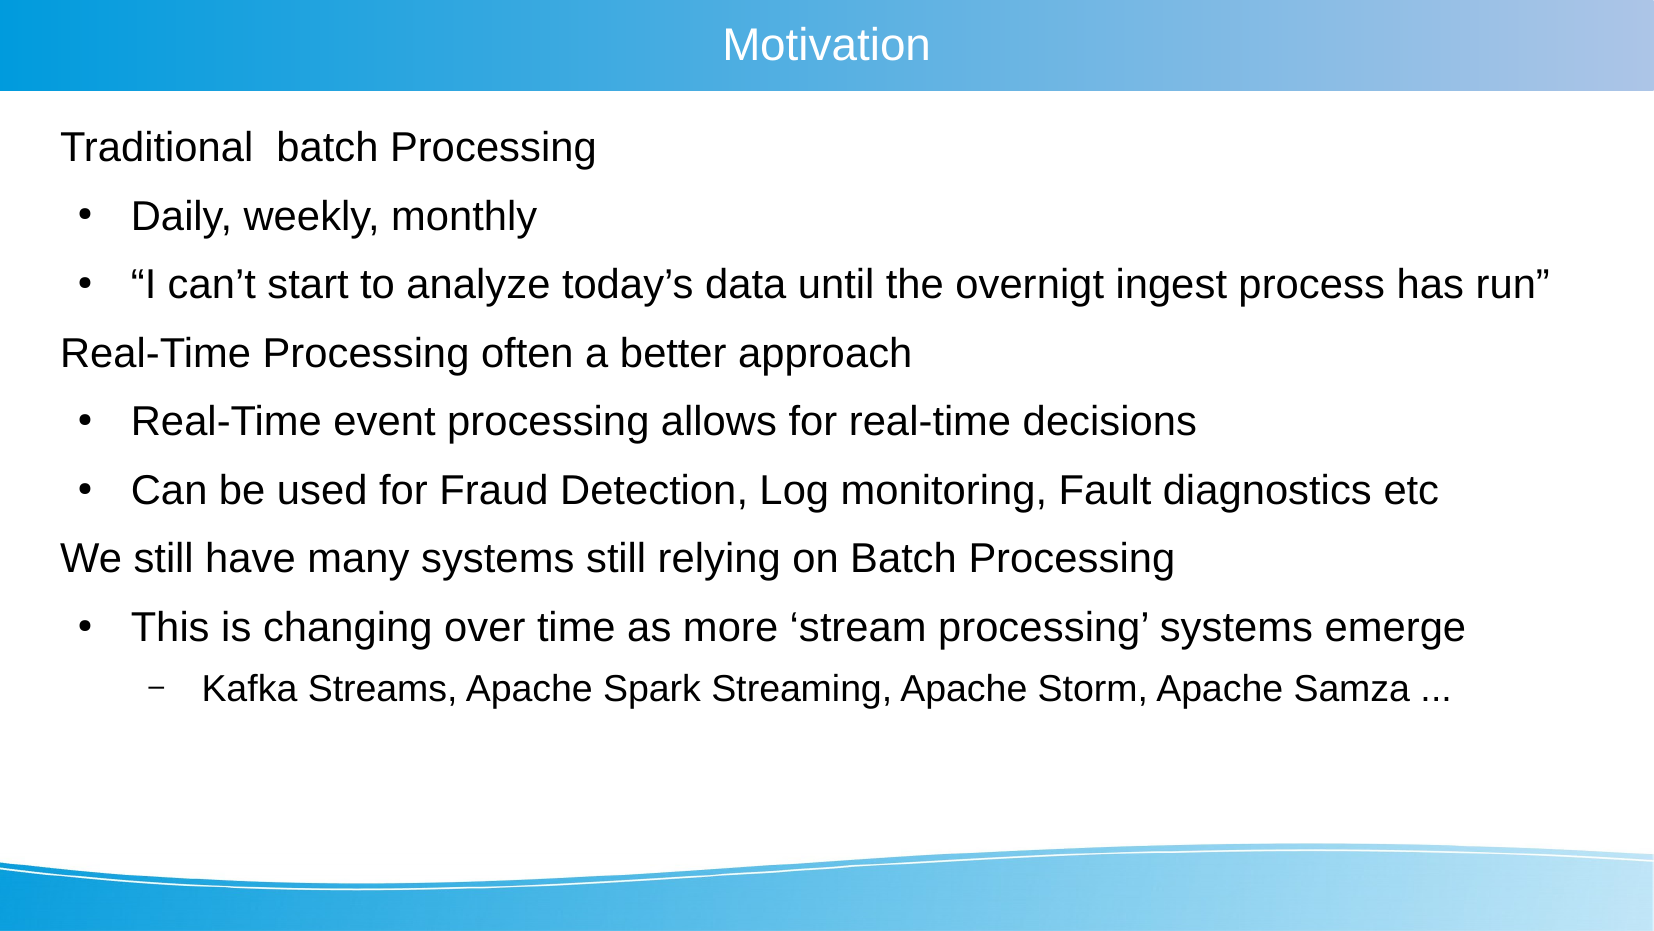

# Motivation
Traditional batch Processing
Daily, weekly, monthly
“I can’t start to analyze today’s data until the overnigt ingest process has run”
Real-Time Processing often a better approach
Real-Time event processing allows for real-time decisions
Can be used for Fraud Detection, Log monitoring, Fault diagnostics etc
We still have many systems still relying on Batch Processing
This is changing over time as more ‘stream processing’ systems emerge
Kafka Streams, Apache Spark Streaming, Apache Storm, Apache Samza ...